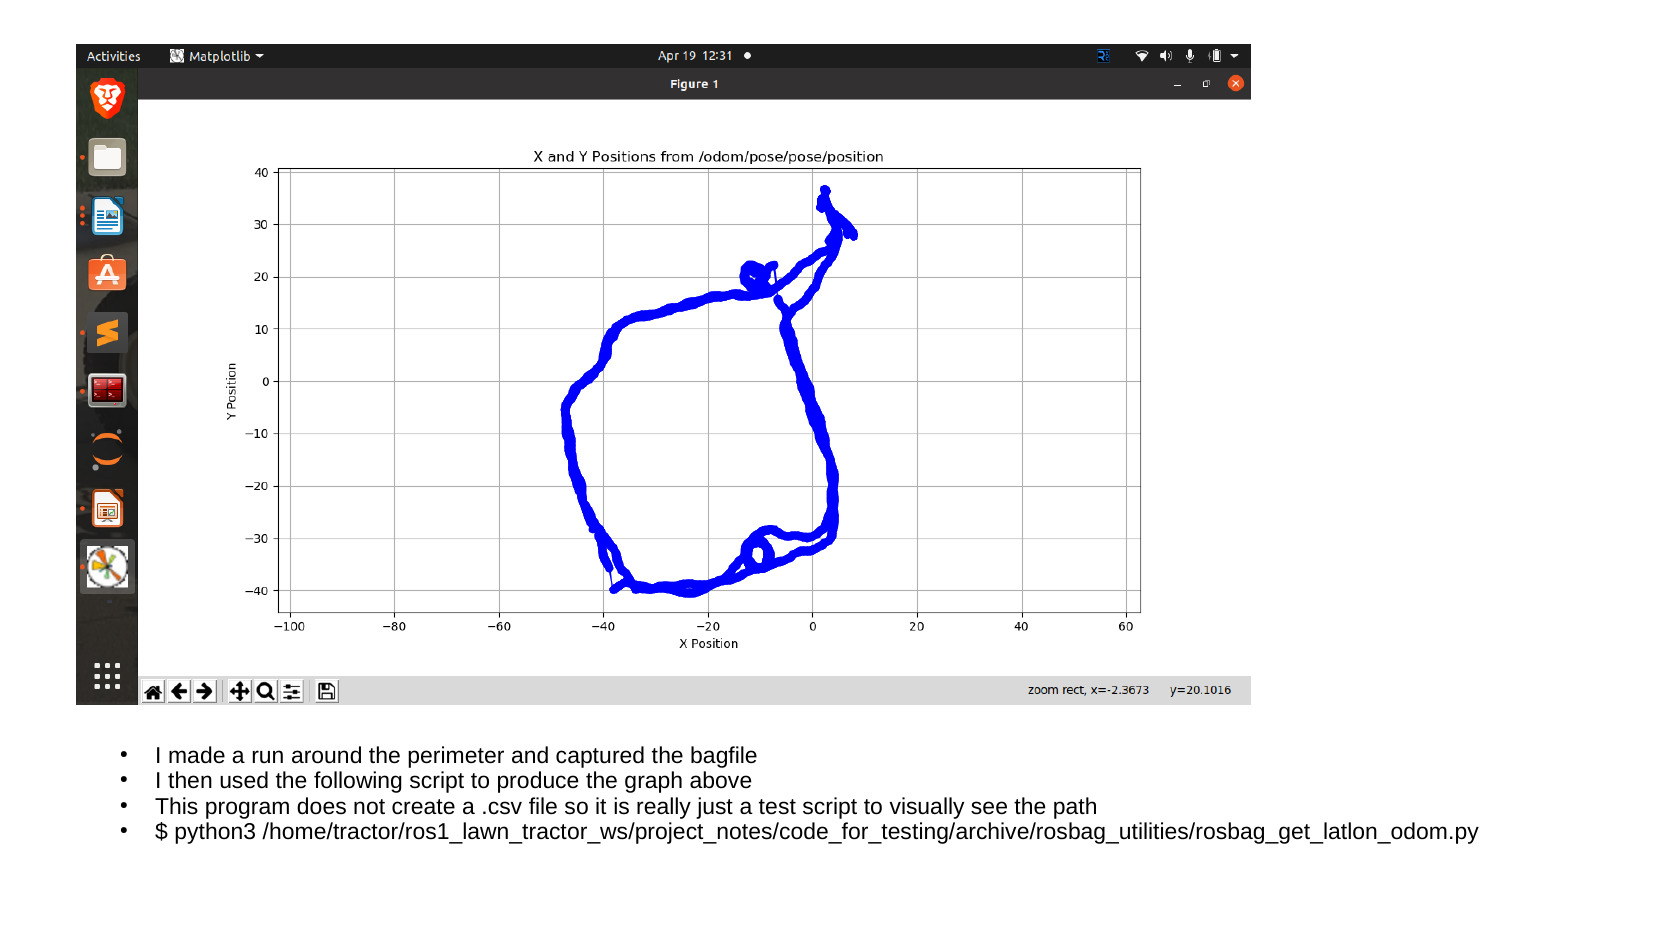

I made a run around the perimeter and captured the bagfile
I then used the following script to produce the graph above
This program does not create a .csv file so it is really just a test script to visually see the path
$ python3 /home/tractor/ros1_lawn_tractor_ws/project_notes/code_for_testing/archive/rosbag_utilities/rosbag_get_latlon_odom.py